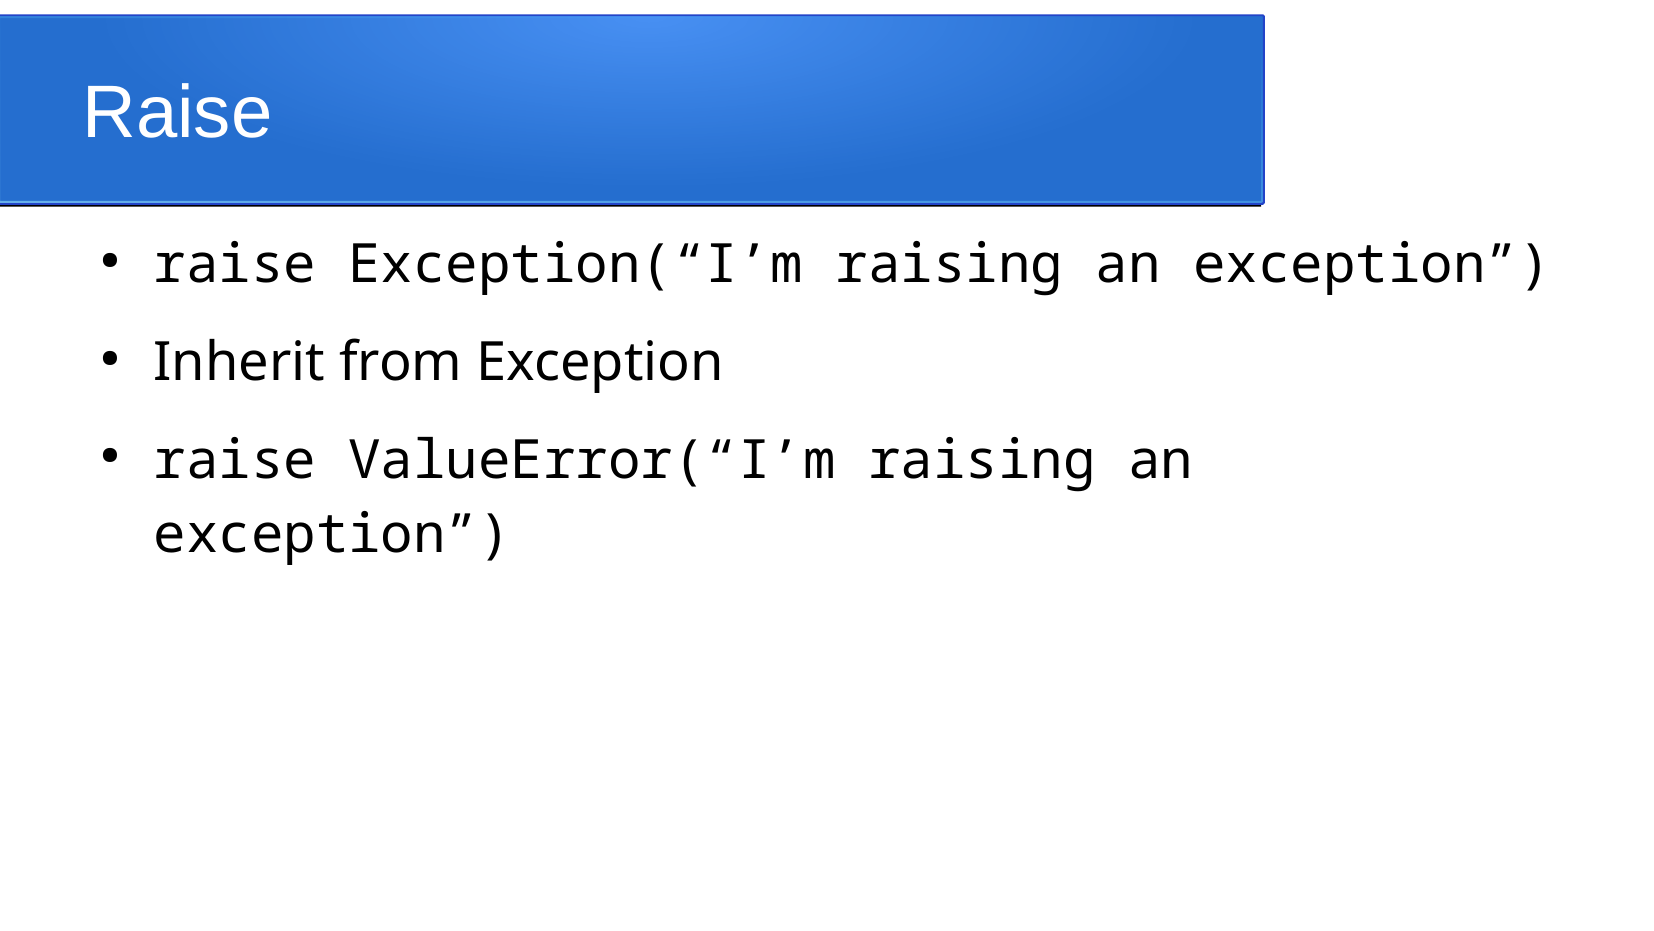

# Raise
raise Exception(“I’m raising an exception”)
Inherit from Exception
raise ValueError(“I’m raising an exception”)